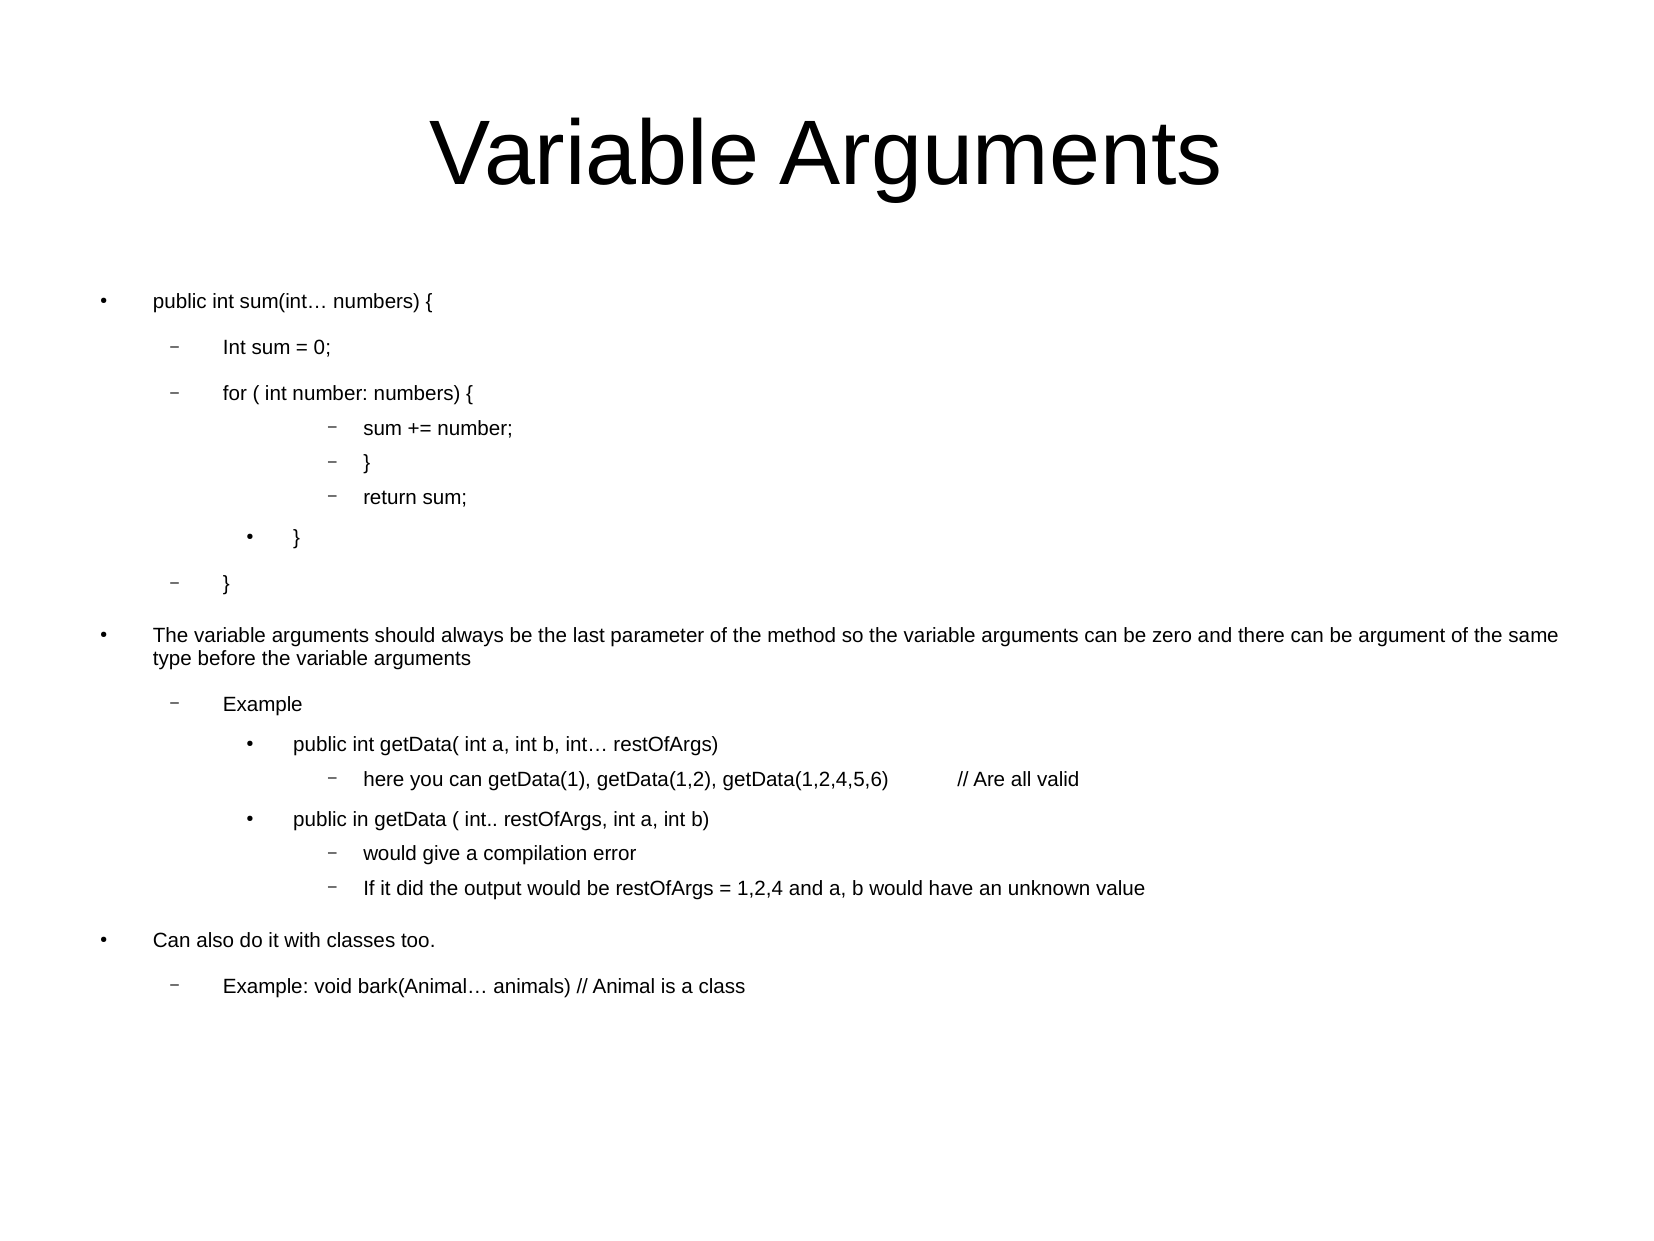

# Variable Arguments
public int sum(int… numbers) {
Int sum = 0;
for ( int number: numbers) {
sum += number;
}
return sum;
}
}
The variable arguments should always be the last parameter of the method so the variable arguments can be zero and there can be argument of the same type before the variable arguments
Example
public int getData( int a, int b, int… restOfArgs)
here you can getData(1), getData(1,2), getData(1,2,4,5,6)		// Are all valid
public in getData ( int.. restOfArgs, int a, int b)
would give a compilation error
If it did the output would be restOfArgs = 1,2,4 and a, b would have an unknown value
Can also do it with classes too.
Example: void bark(Animal… animals) // Animal is a class